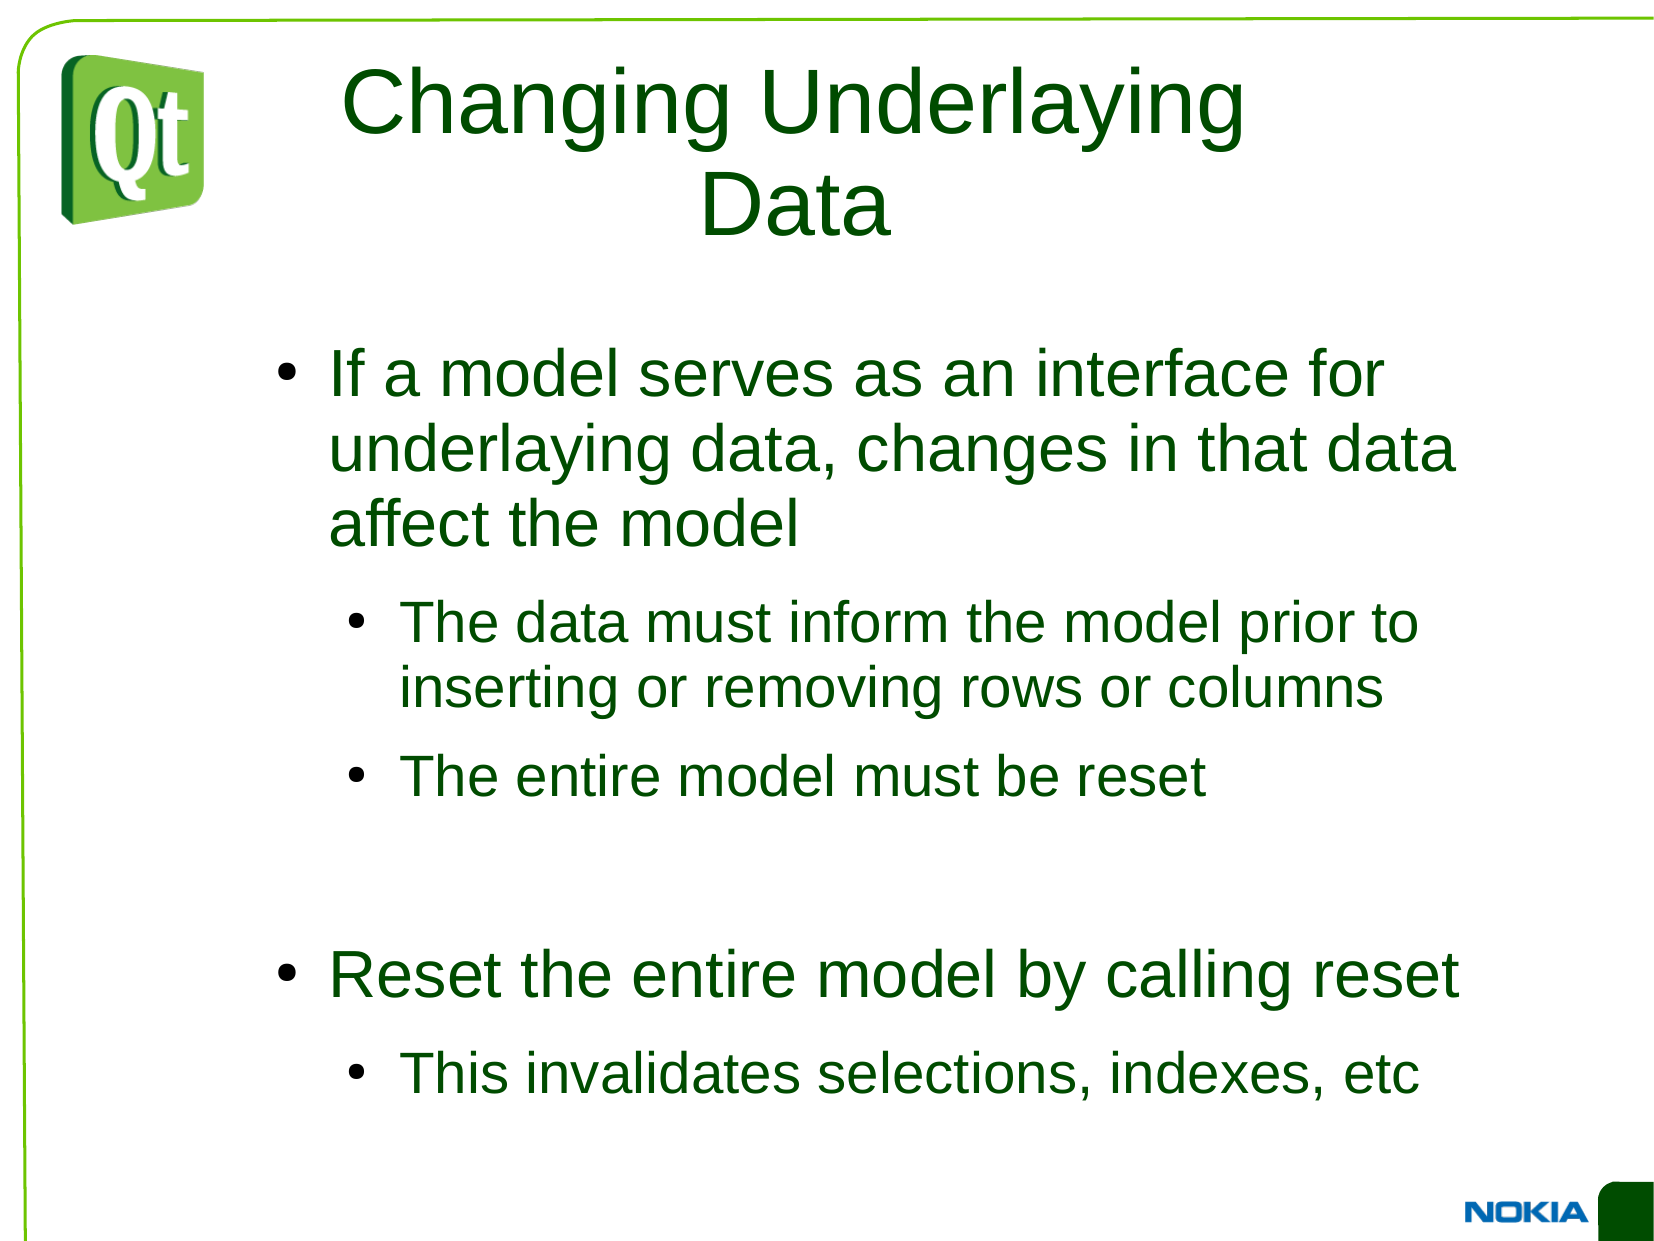

# Changing Underlaying Data
If a model serves as an interface for underlaying data, changes in that data affect the model
The data must inform the model prior to inserting or removing rows or columns
The entire model must be reset
Reset the entire model by calling reset
This invalidates selections, indexes, etc